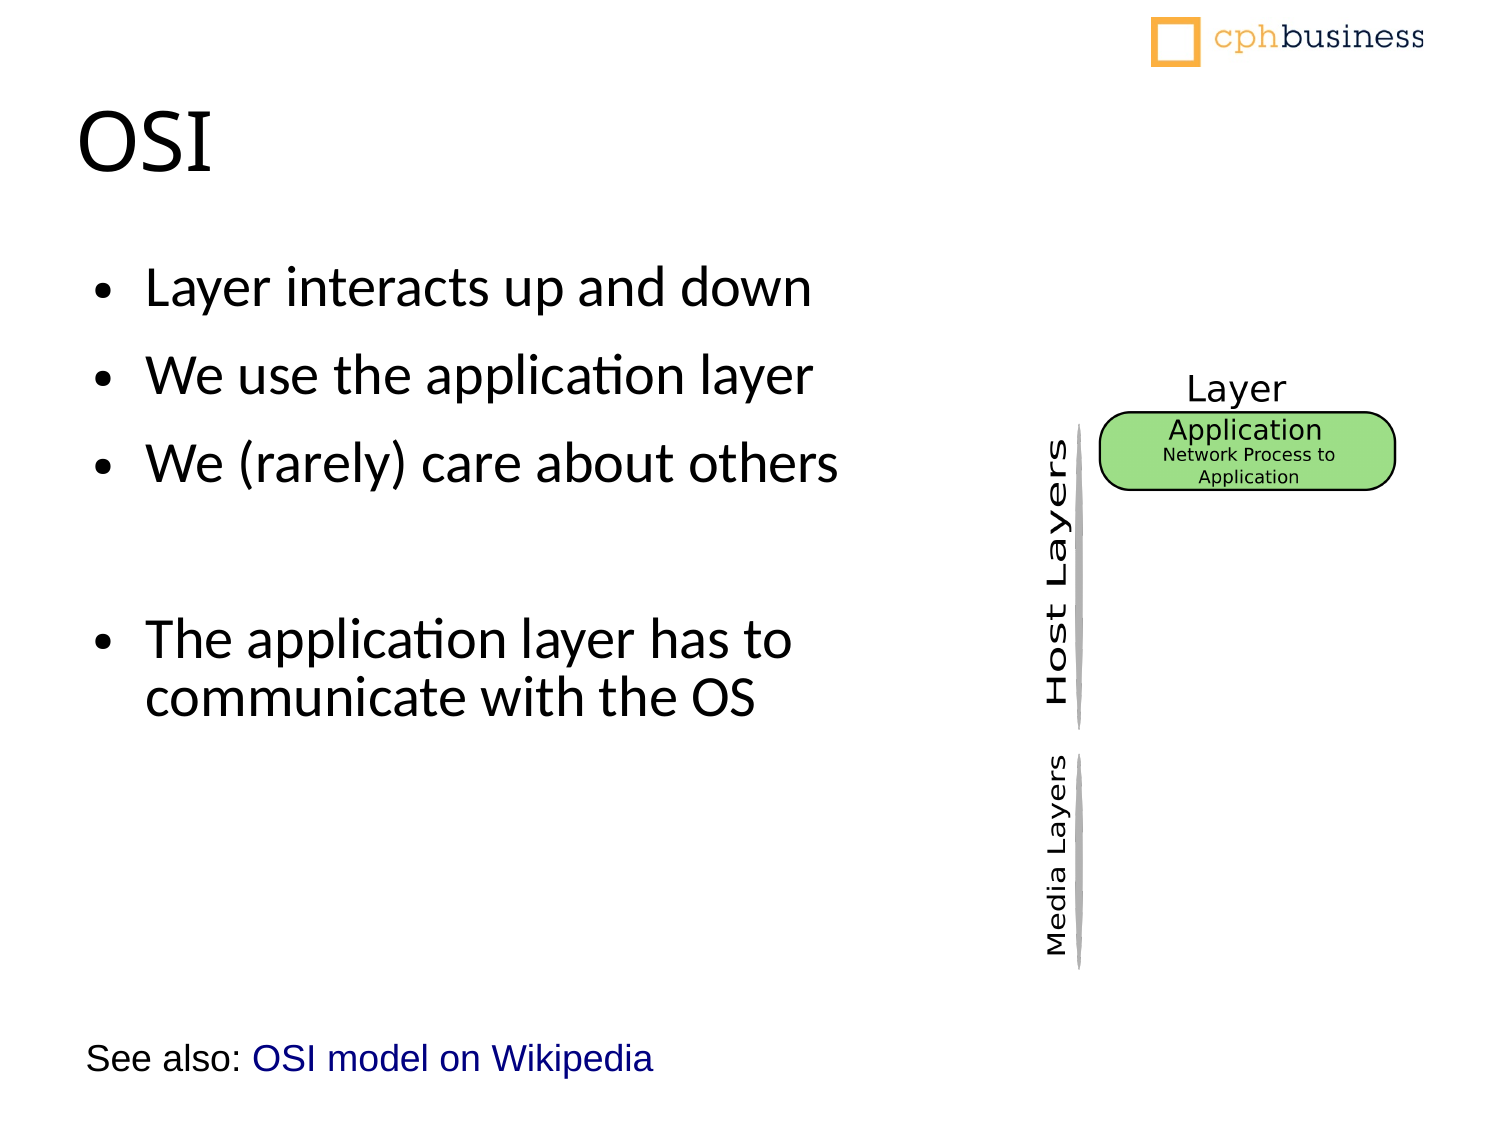

# OSI
Layer interacts up and down
We use the application layer
We (rarely) care about others
The application layer has to communicate with the OS
See also: OSI model on Wikipedia